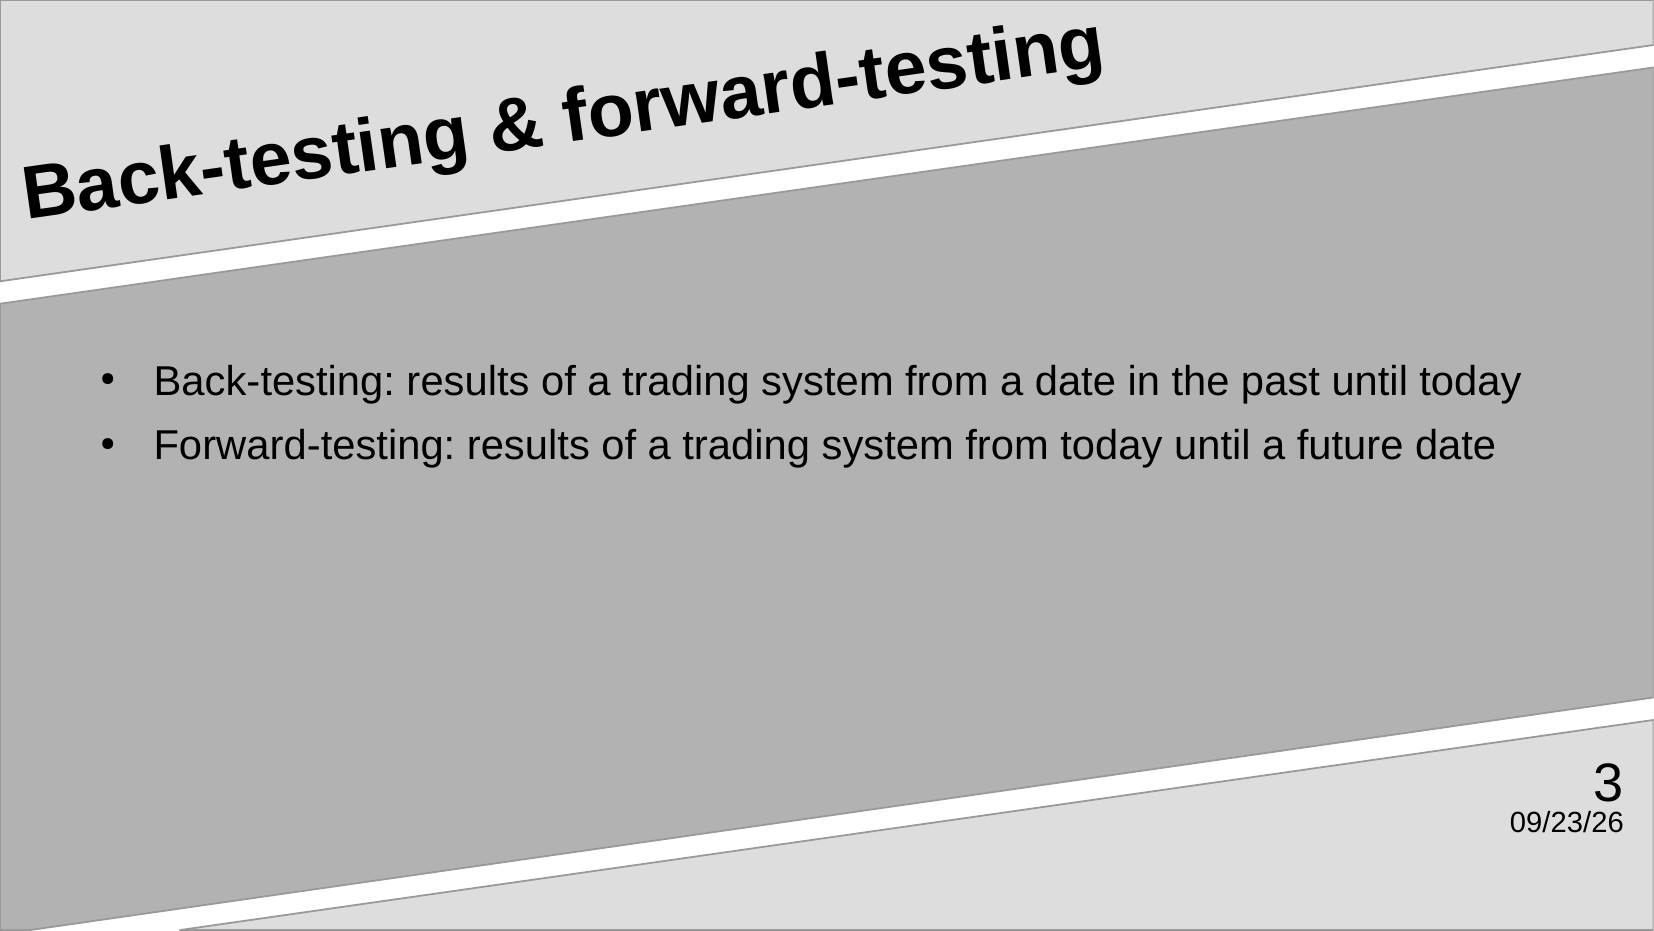

# Back-testing & forward-testing
Back-testing: results of a trading system from a date in the past until today
Forward-testing: results of a trading system from today until a future date
3